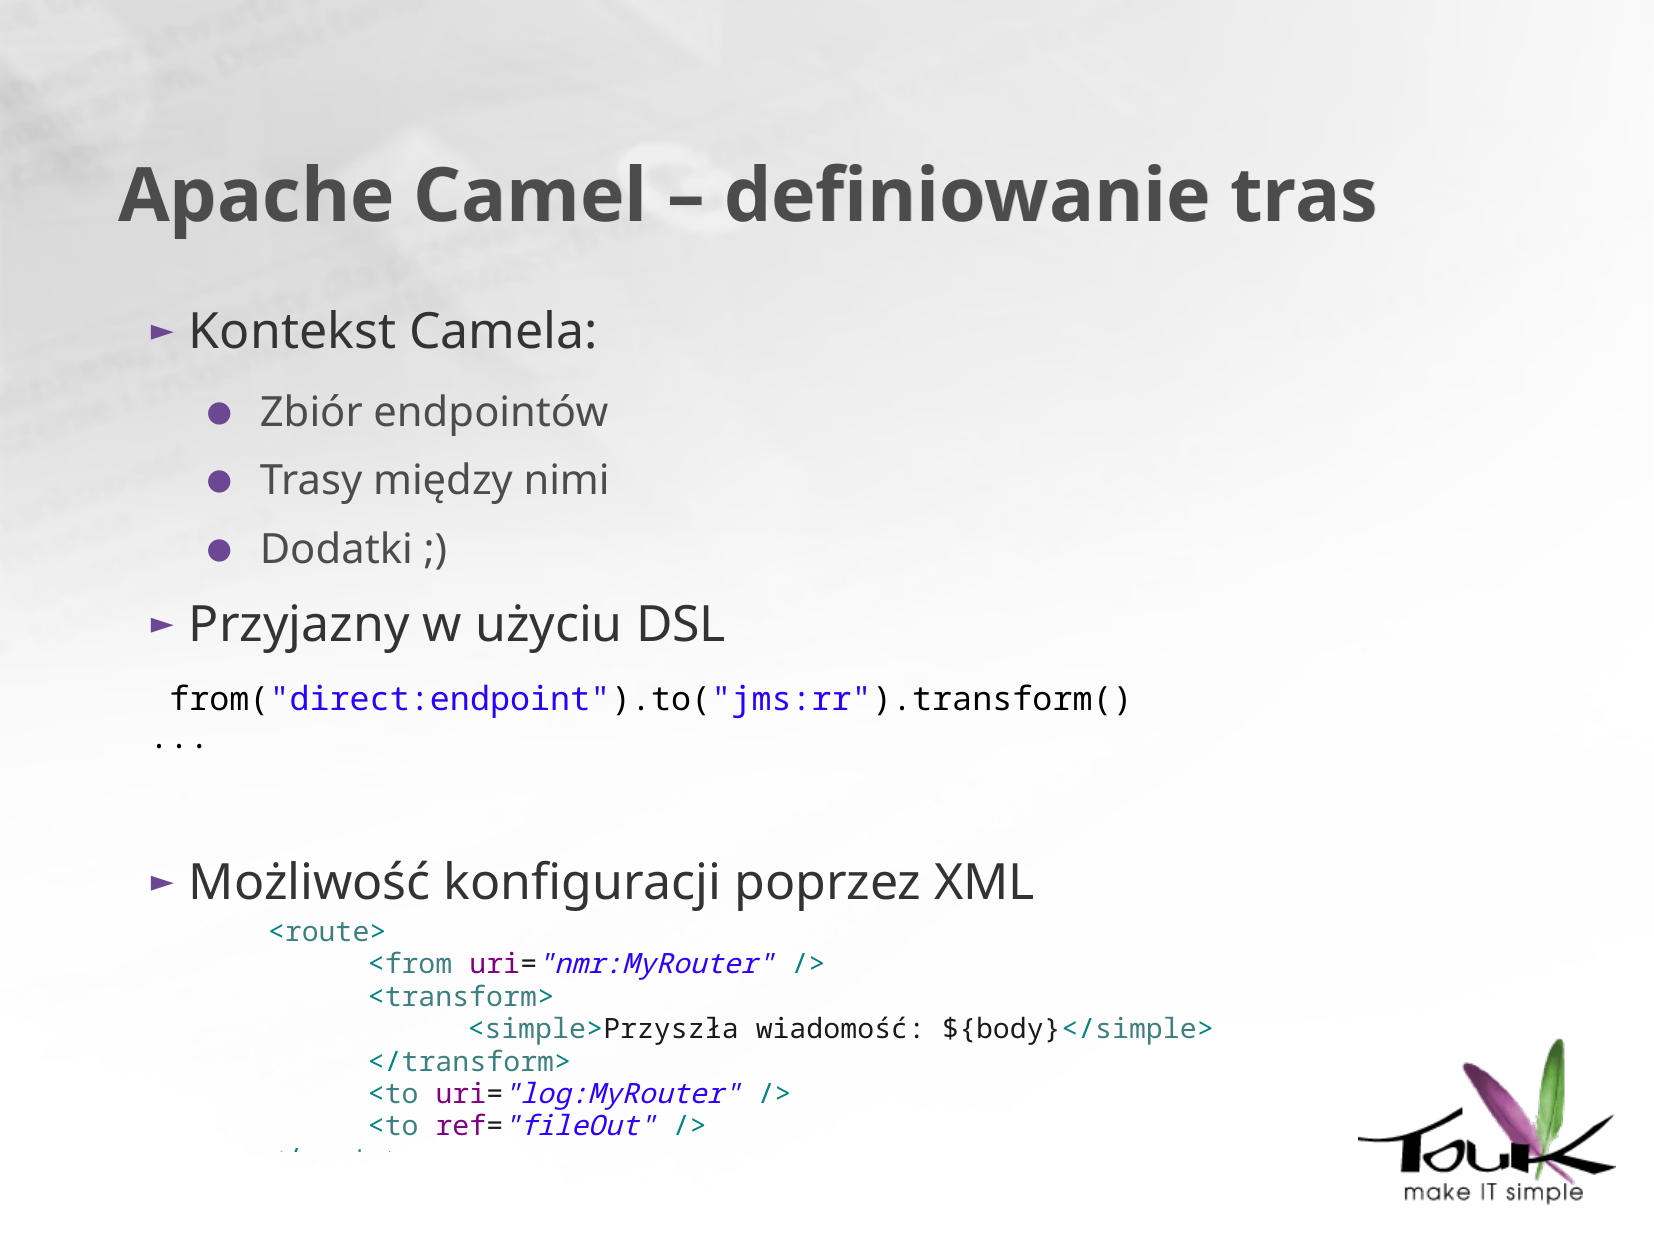

# Apache Camel – definiowanie tras
Kontekst Camela:
Zbiór endpointów
Trasy między nimi
Dodatki ;)
Przyjazny w użyciu DSL
Możliwość konfiguracji poprzez XML